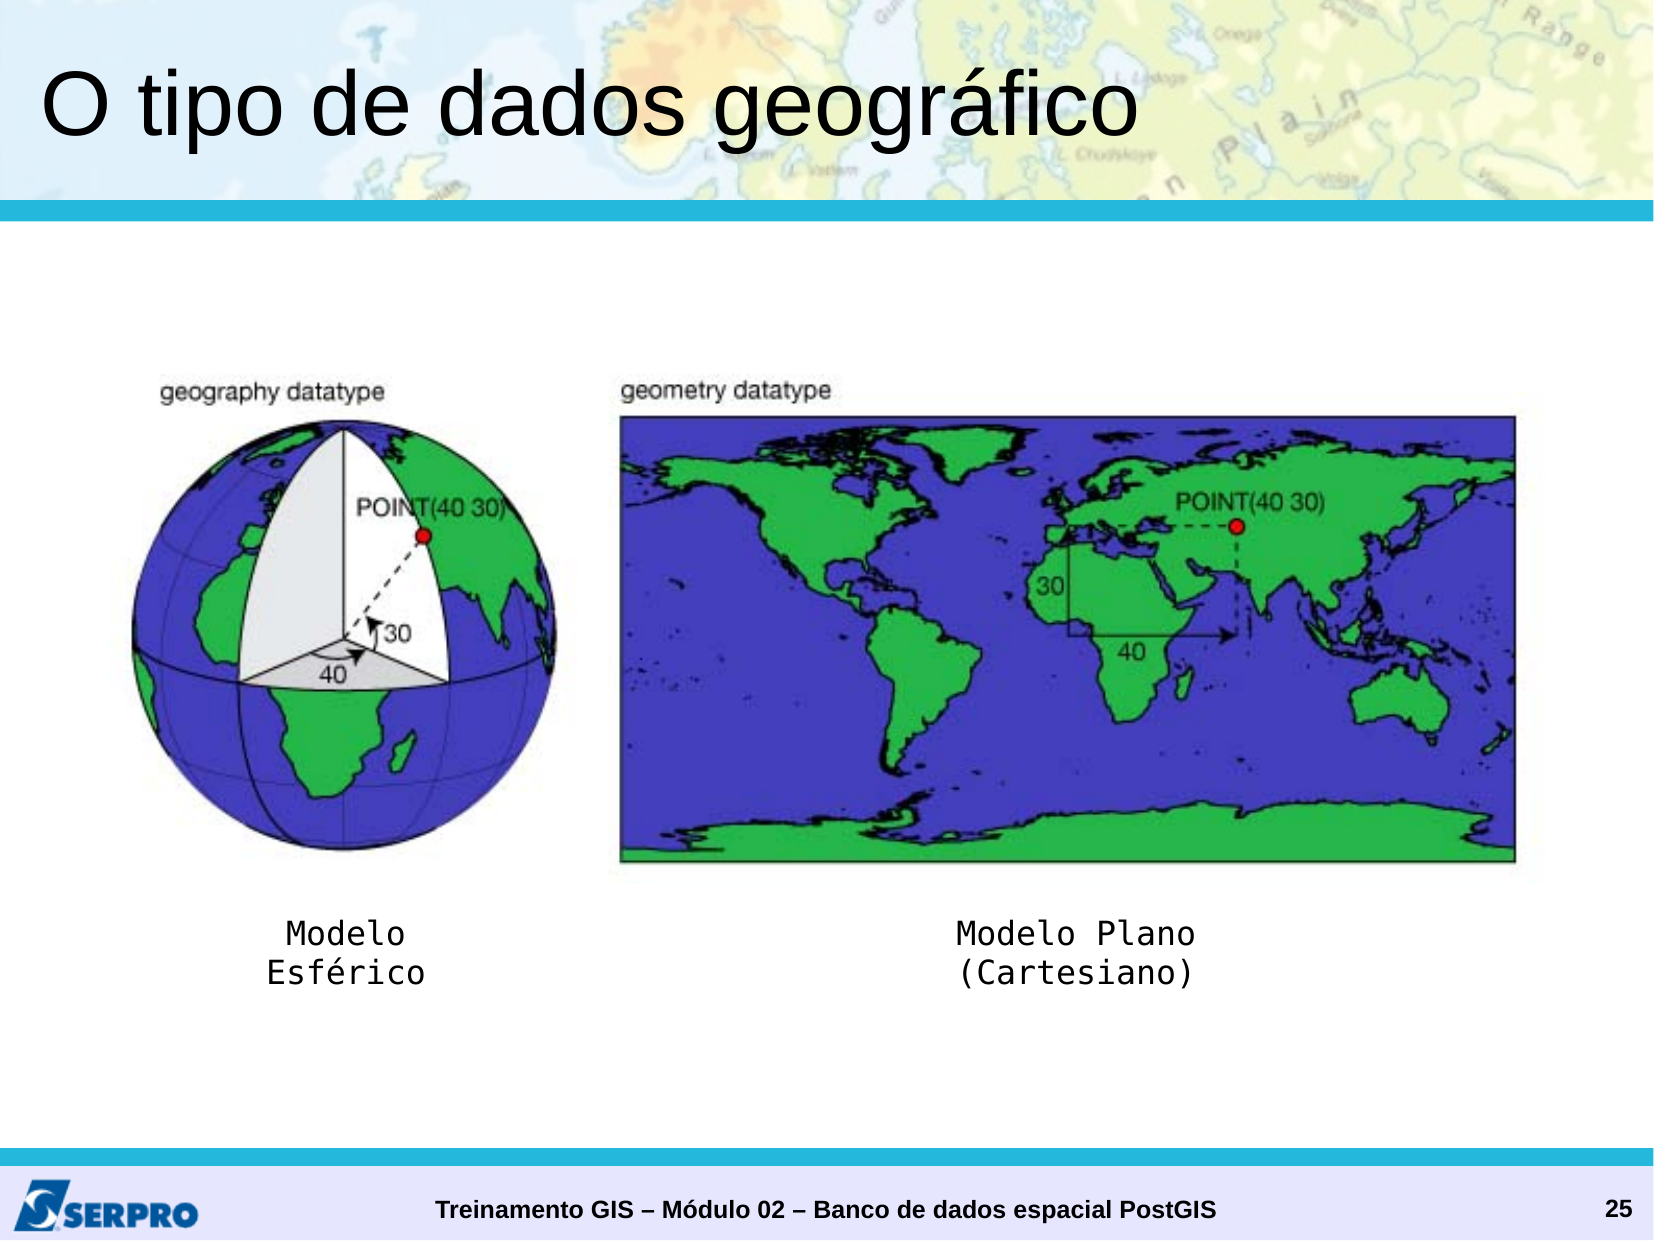

# O tipo de dados geográfico
Modelo
Esférico
Modelo Plano (Cartesiano)
25
Treinamento GIS – Módulo 02 – Banco de dados espacial PostGIS